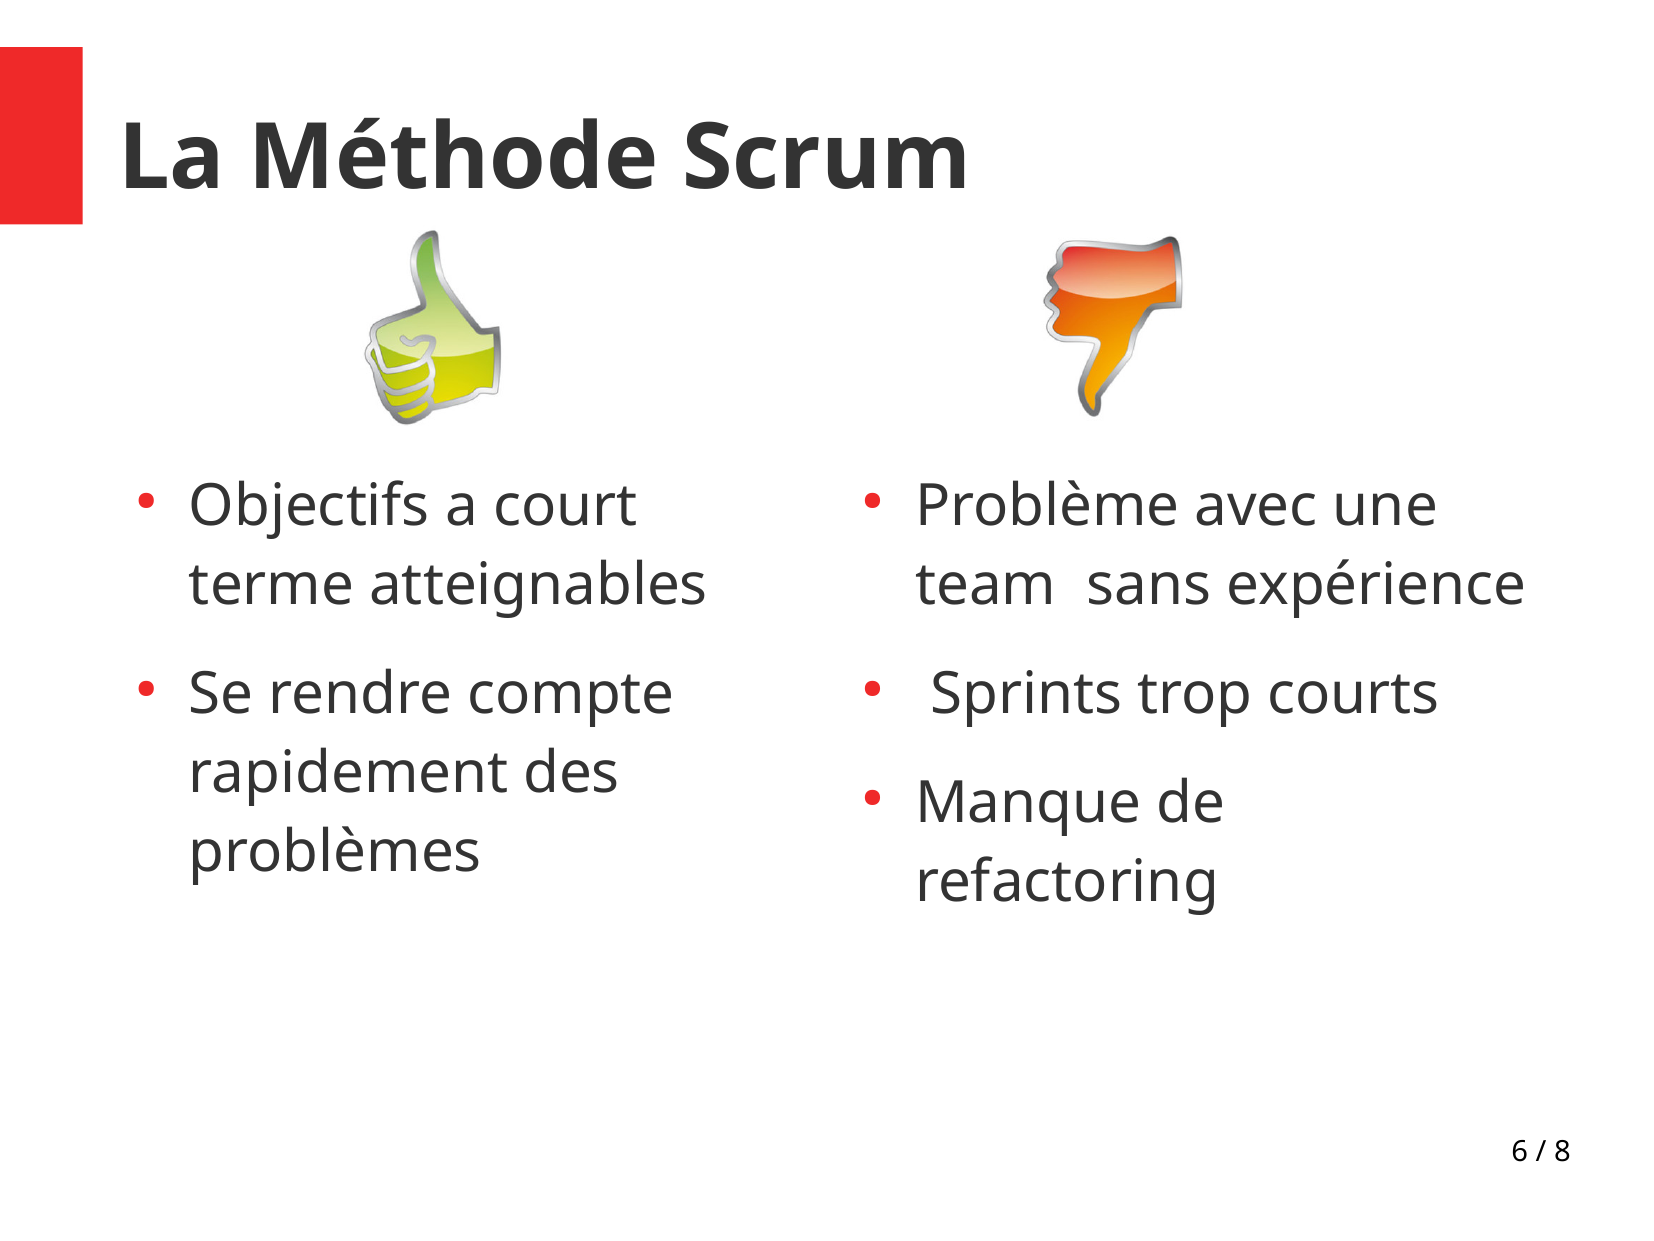

# La Méthode Scrum
Objectifs a court terme atteignables
Se rendre compte rapidement des problèmes
Problème avec une team sans expérience
 Sprints trop courts
Manque de refactoring
6